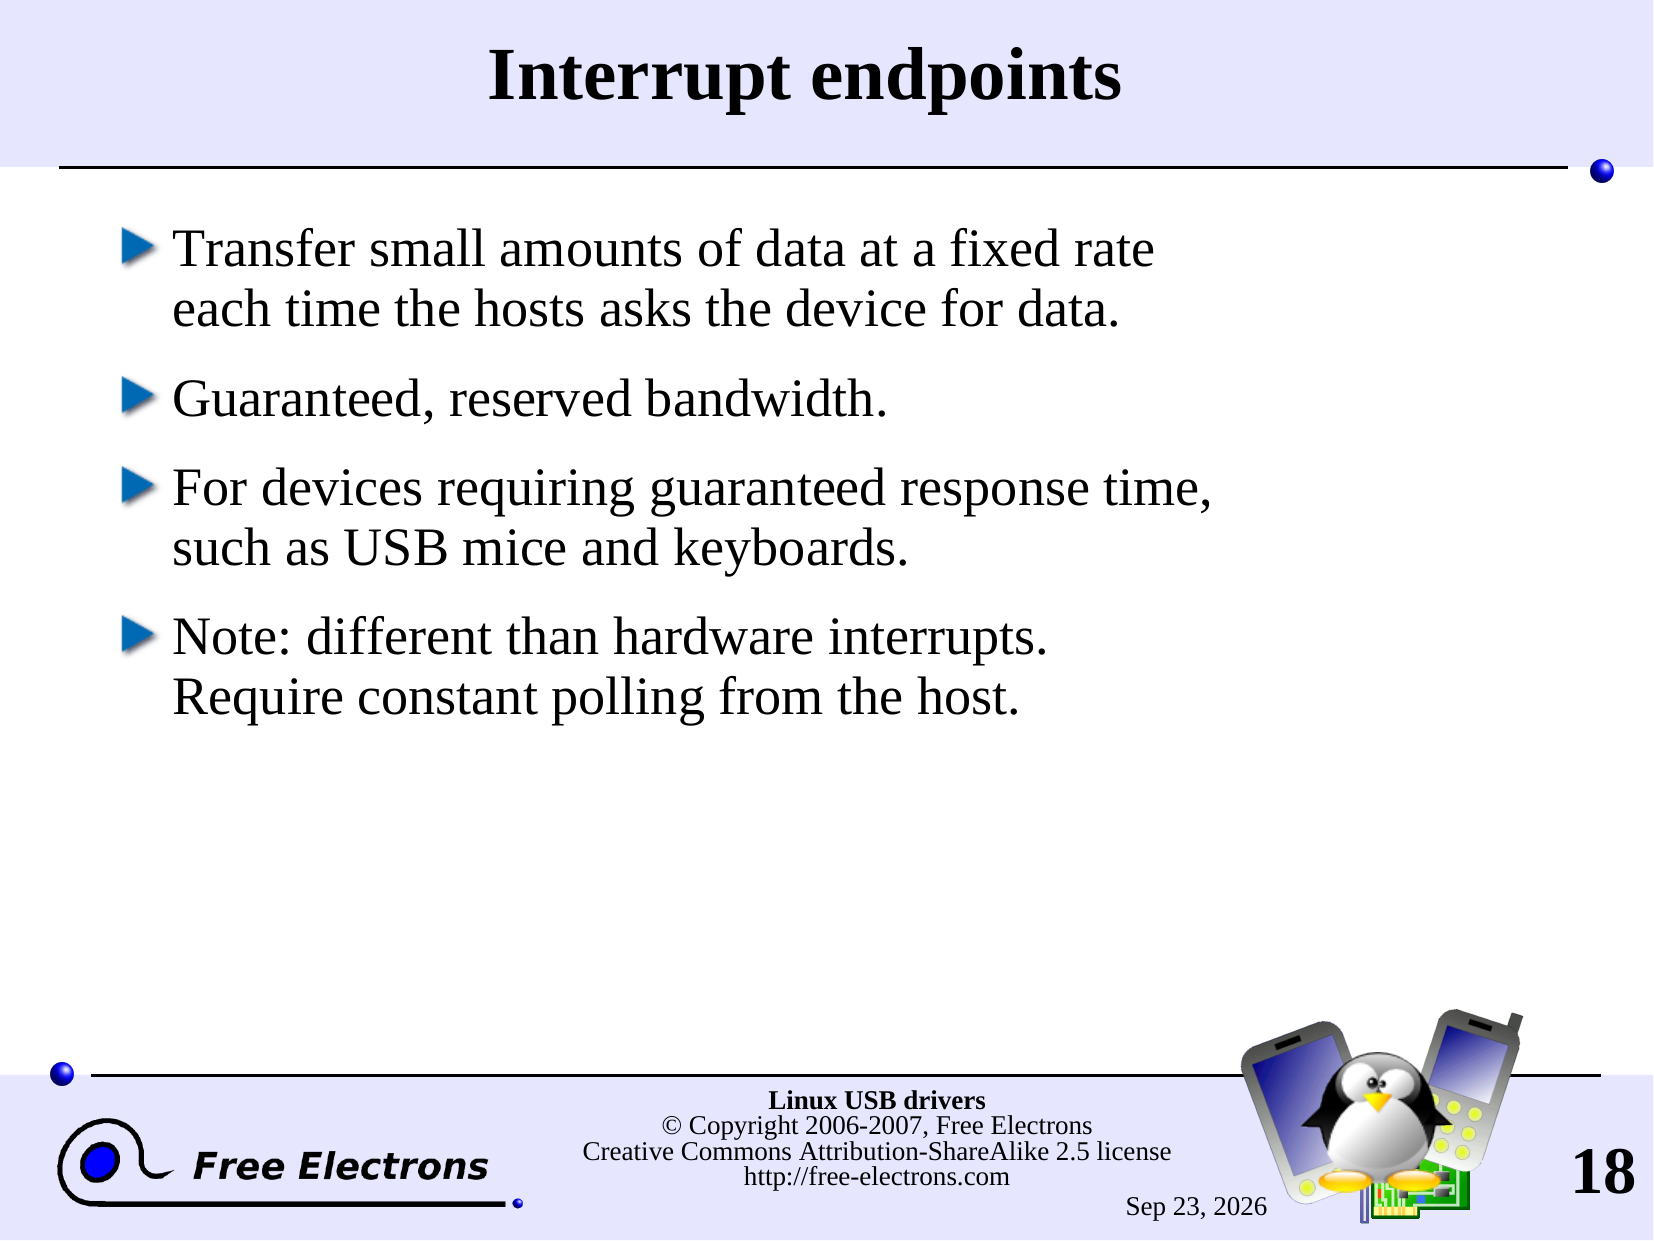

# Interrupt endpoints
Transfer small amounts of data at a fixed rate
each time the hosts asks the device for data.
Guaranteed, reserved bandwidth.
For devices requiring guaranteed response time,
such as USB mice and keyboards.
Note: different than hardware interrupts.
Require constant polling from the host.